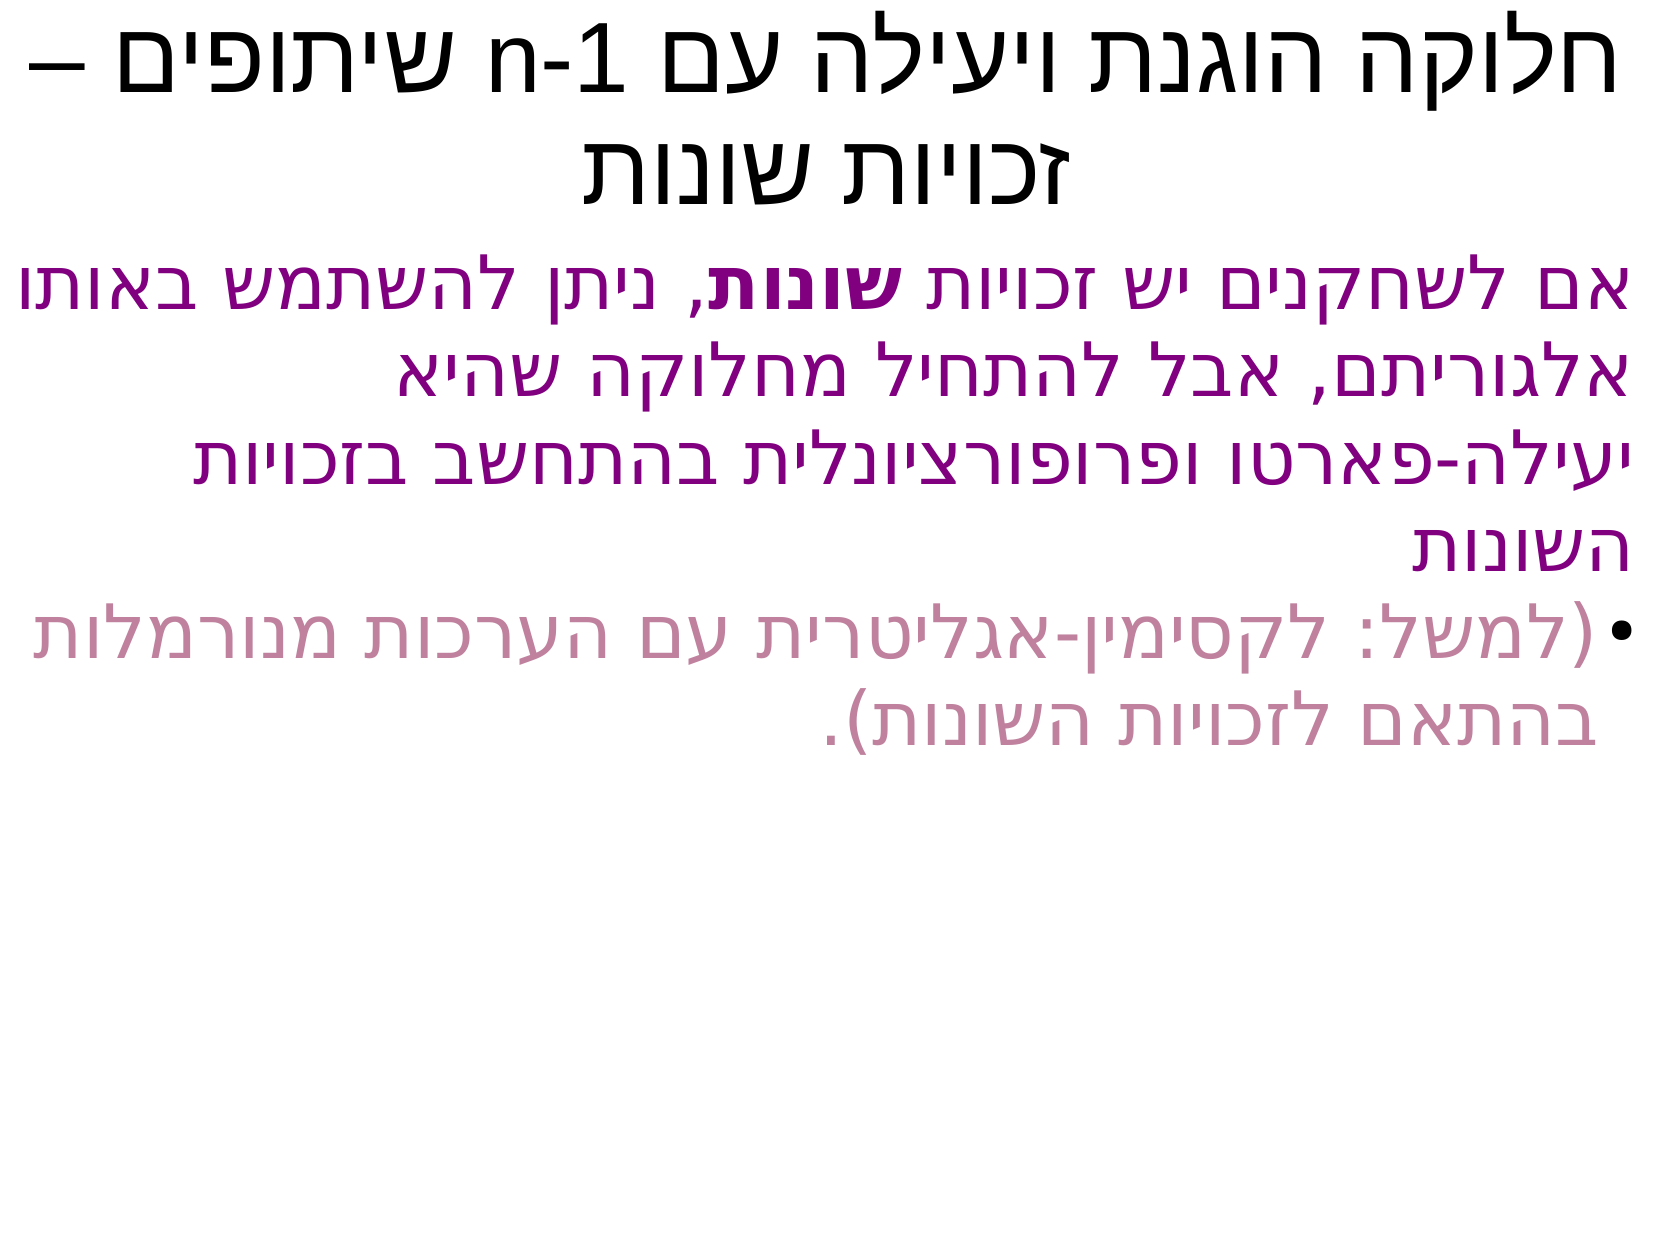

# חלוקה הוגנת ויעילה עם n-1 שיתופים – זכויות שונות
אם לשחקנים יש זכויות שונות, ניתן להשתמש באותו אלגוריתם, אבל להתחיל מחלוקה שהיא יעילה-פארטו ופרופורציונלית בהתחשב בזכויות השונות
(למשל: לקסימין-אגליטרית עם הערכות מנורמלות בהתאם לזכויות השונות).